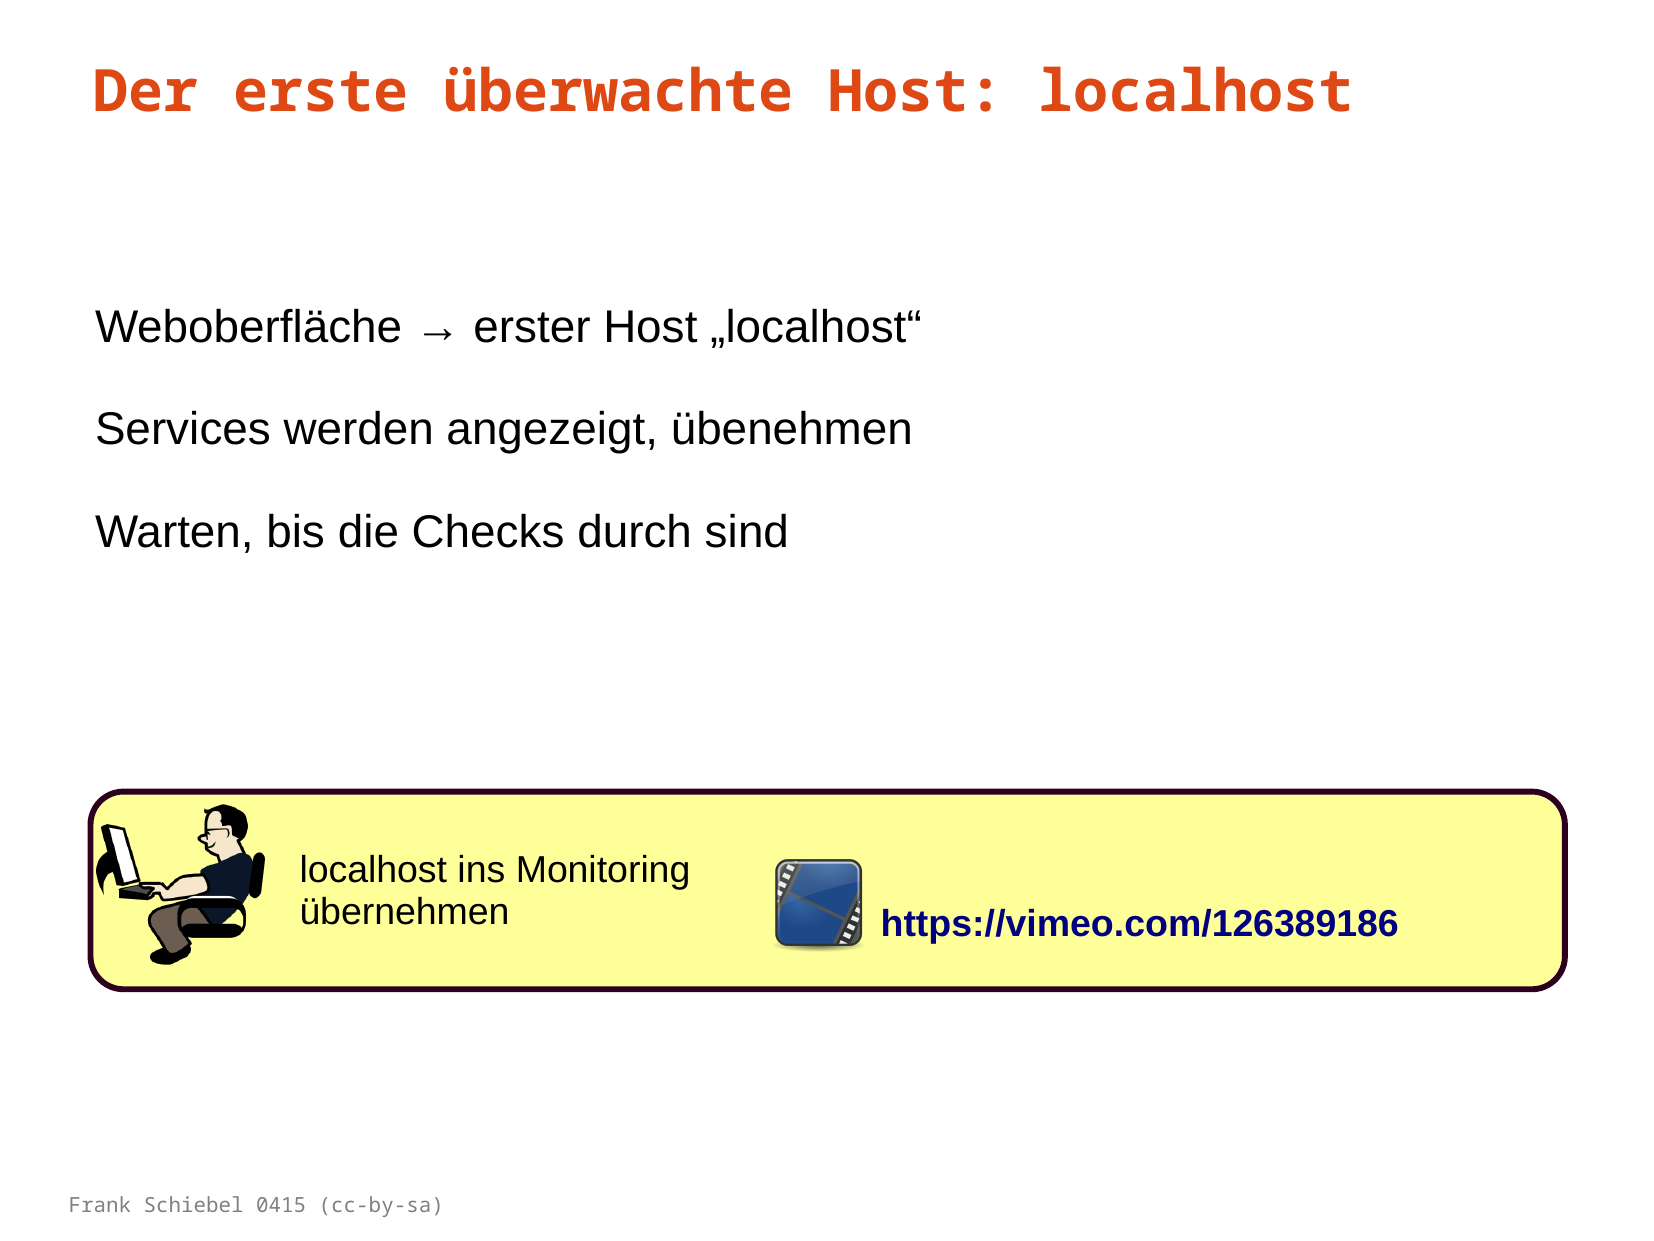

Der erste überwachte Host: localhost
Weboberfläche → erster Host „localhost“
Services werden angezeigt, übenehmen
Warten, bis die Checks durch sind
localhost ins Monitoring
übernehmen
https://vimeo.com/126389186